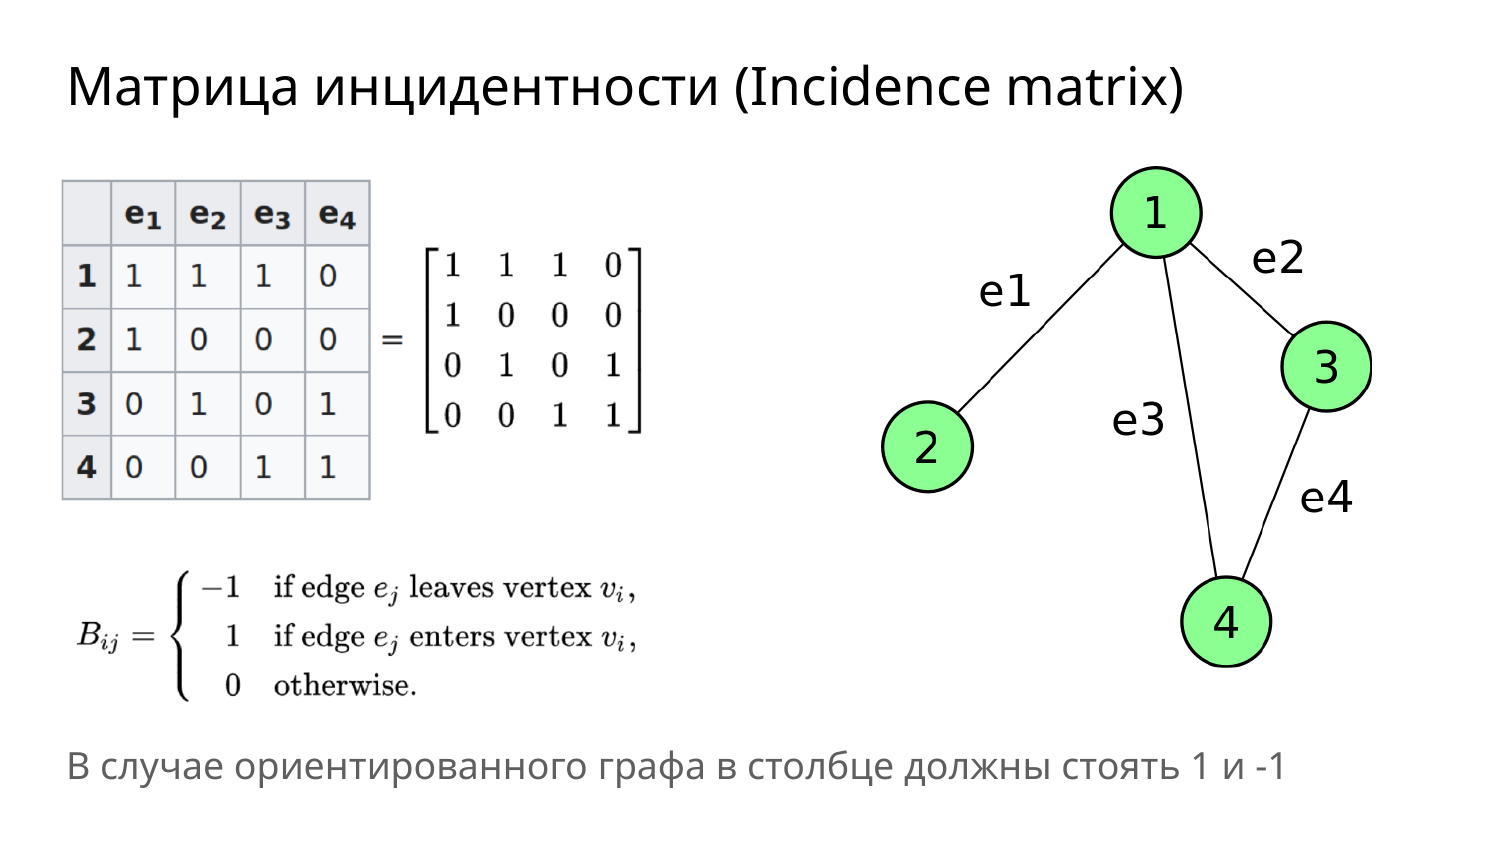

# Матрица инцидентности (Incidence matrix)
В случае ориентированного графа в столбце должны стоять 1 и -1